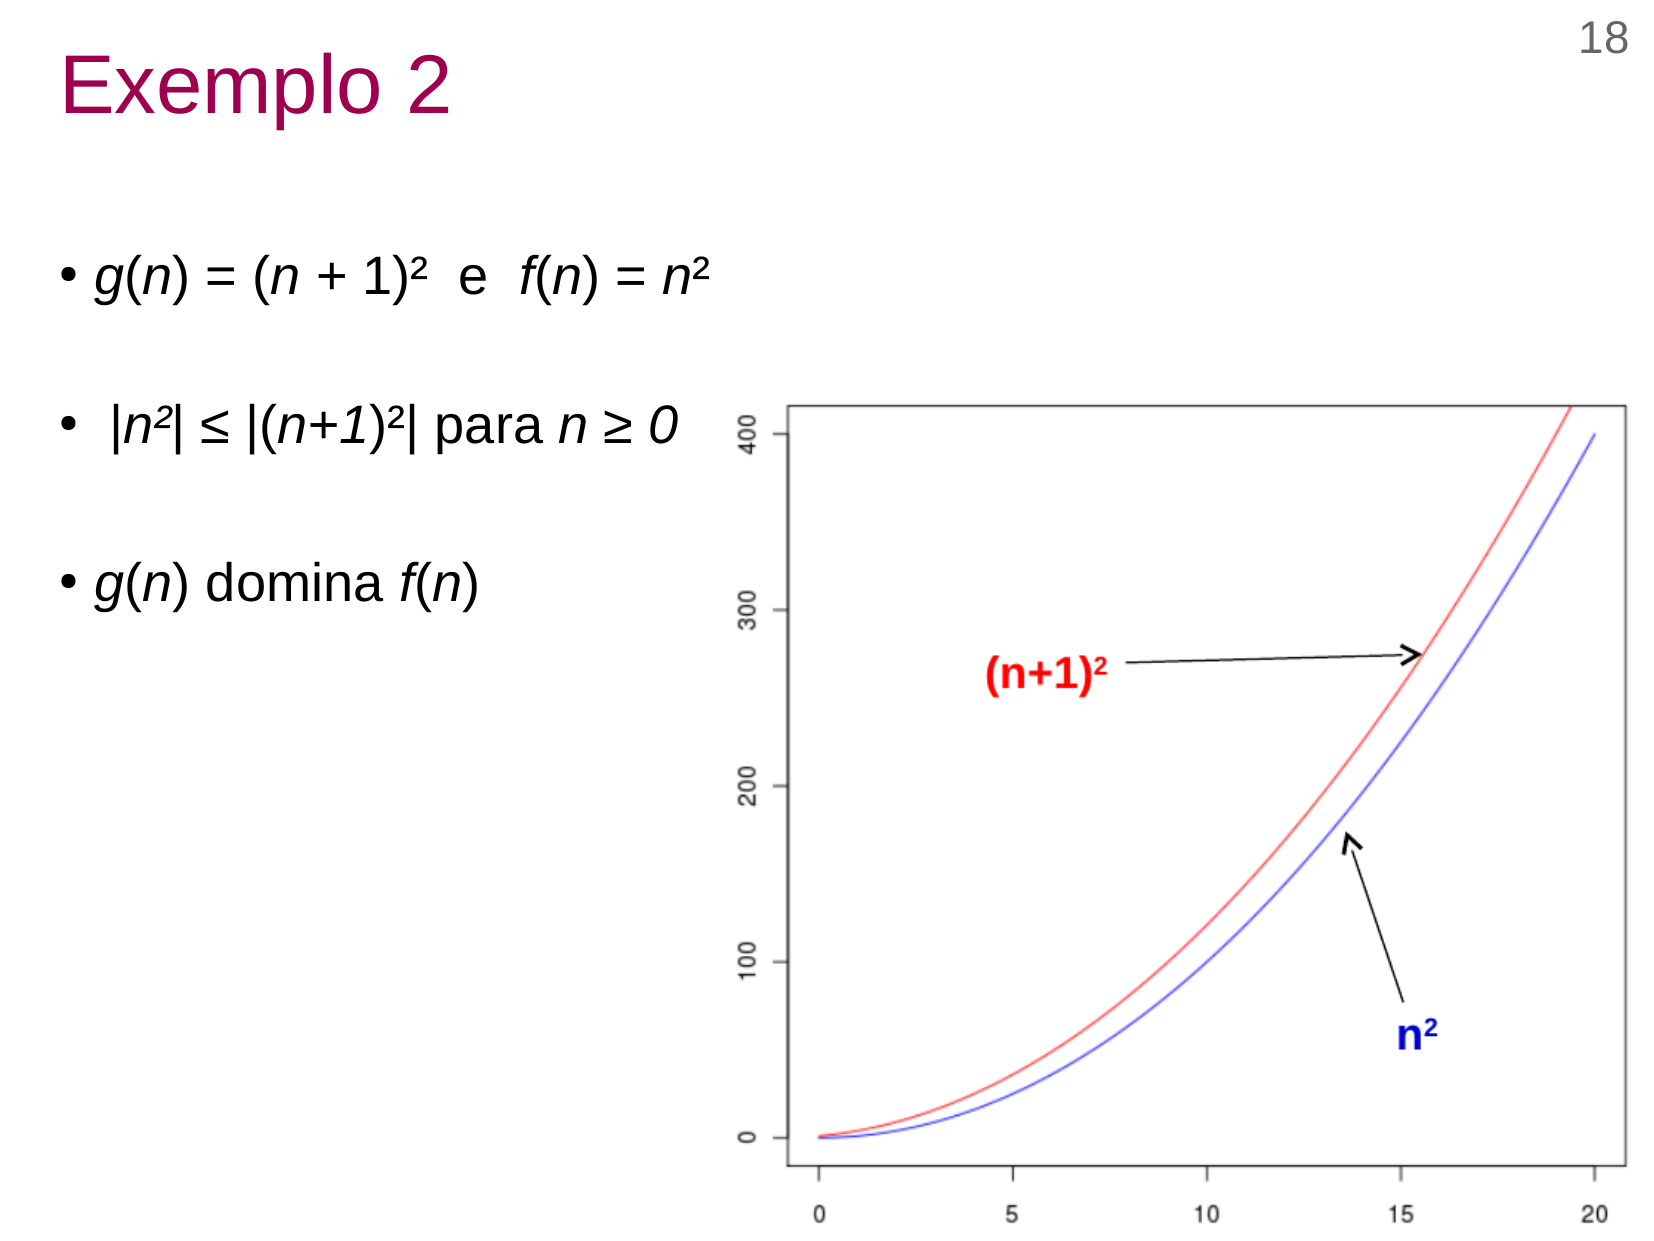

18
# Exemplo 2
g(n) = (n + 1)² e f(n) = n²
 |n²| ≤ |(n+1)²| para n ≥ 0
g(n) domina f(n)